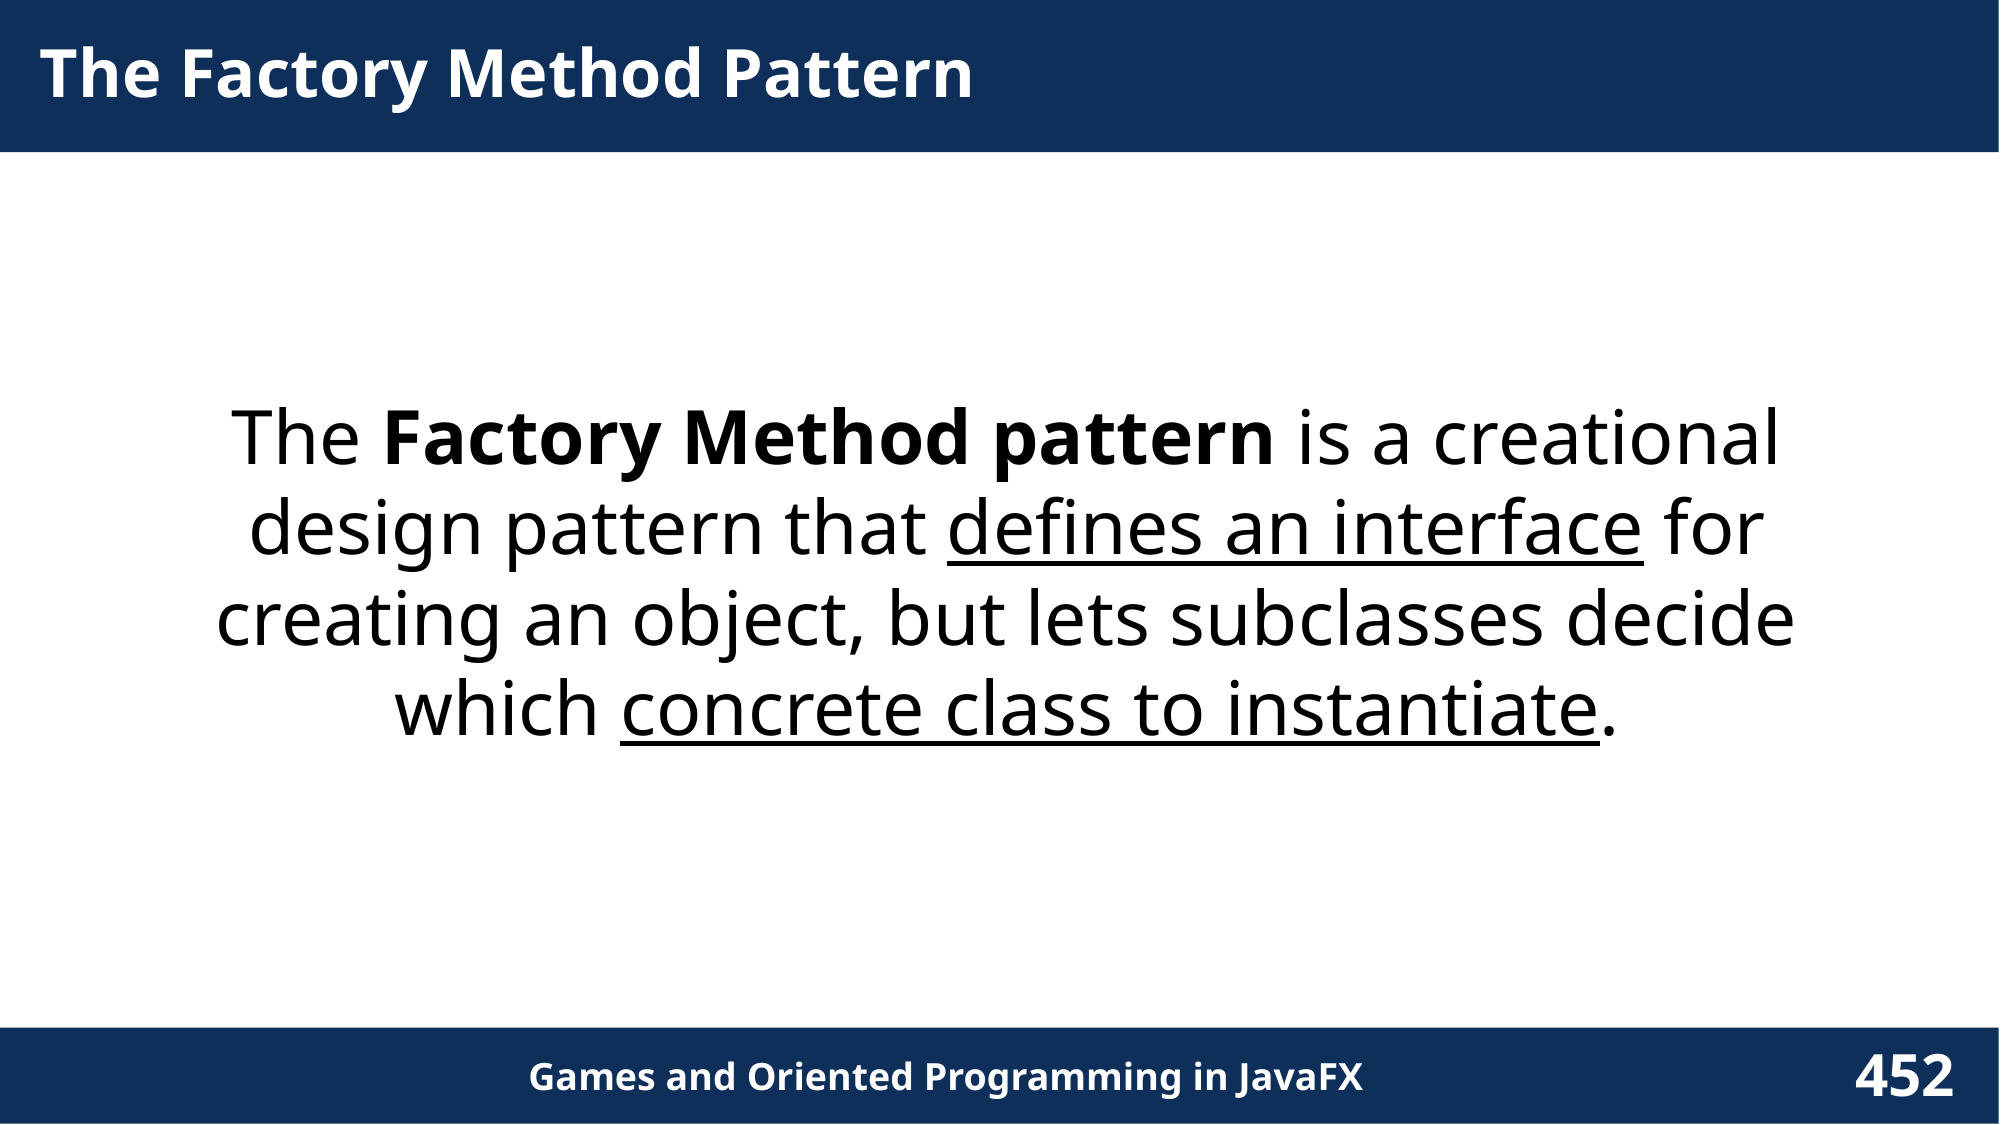

The Factory Method Pattern
The Factory Method pattern is a creational design pattern that defines an interface for creating an object, but lets subclasses decide which concrete class to instantiate.